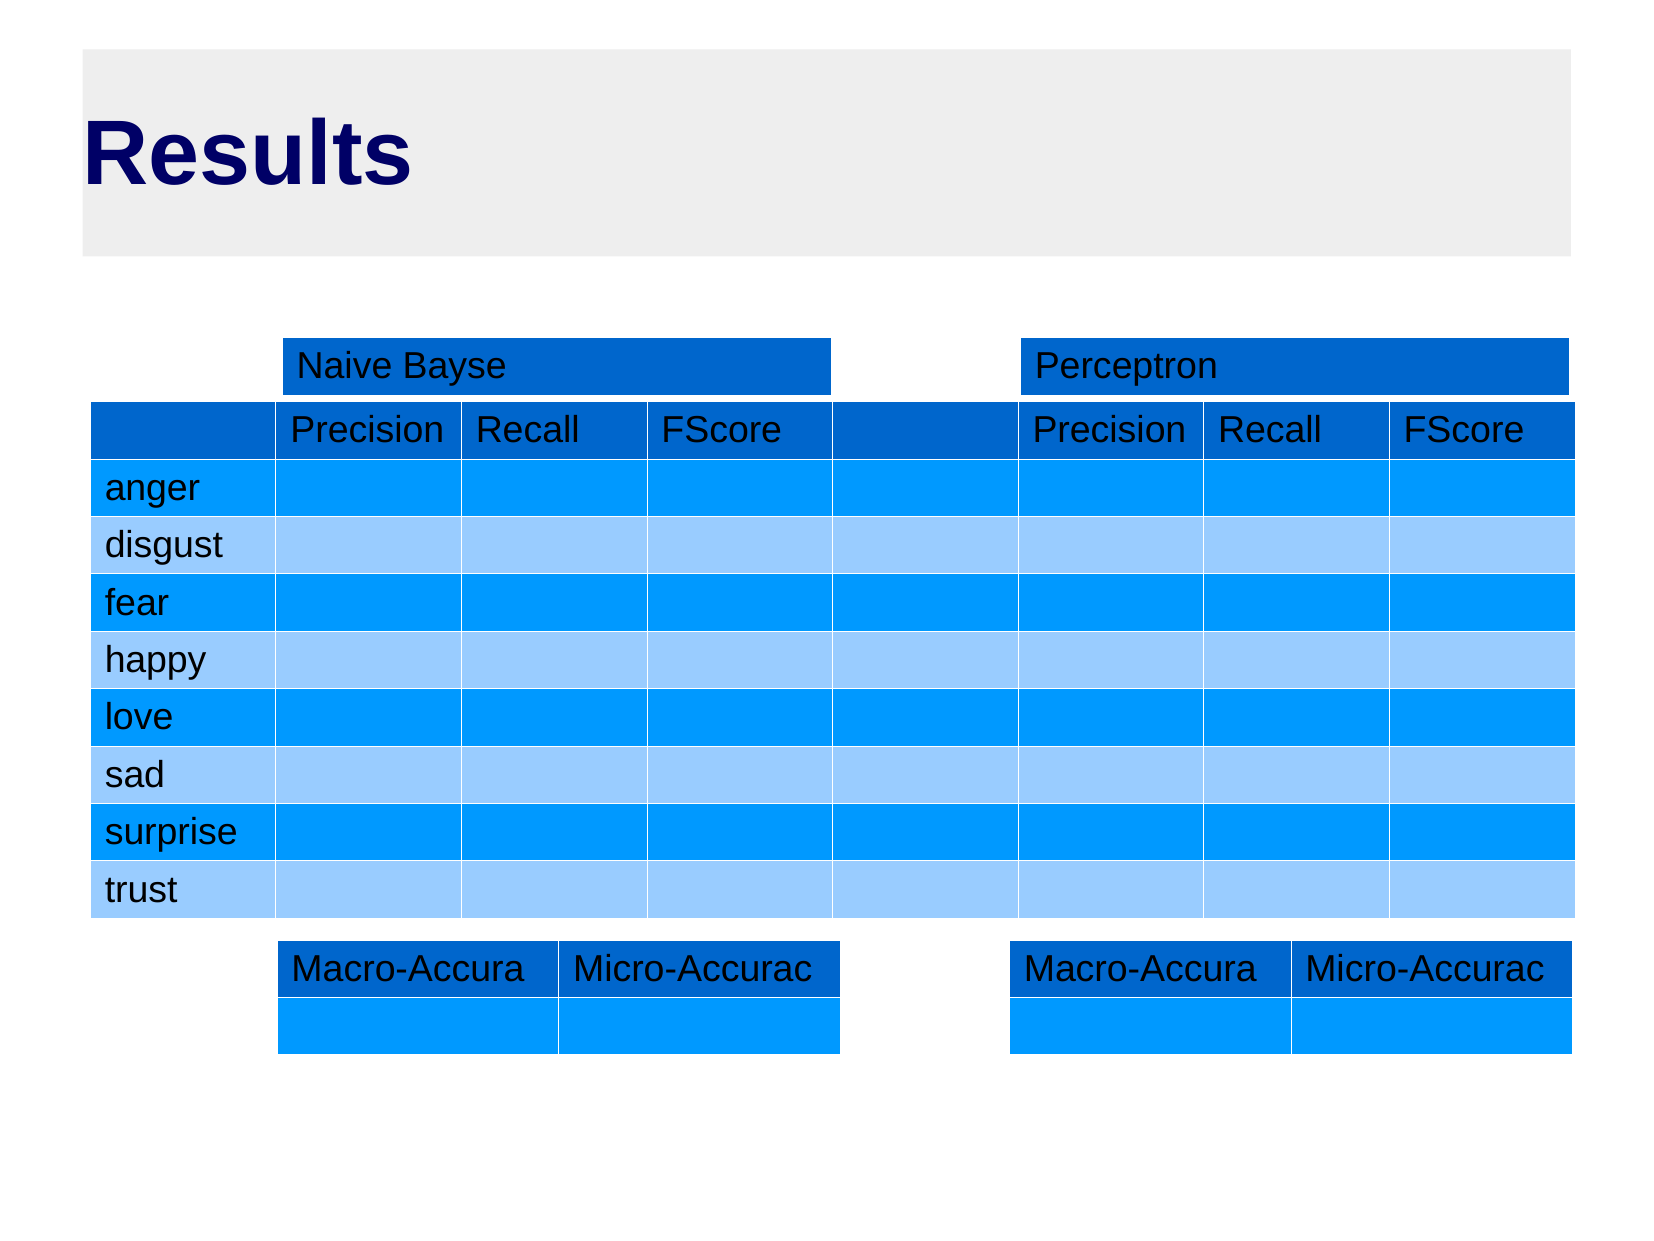

# Results
| Naive Bayse |
| --- |
| Perceptron |
| --- |
| | Precision | Recall | FScore | | Precision | Recall | FScore |
| --- | --- | --- | --- | --- | --- | --- | --- |
| anger | | | | | | | |
| disgust | | | | | | | |
| fear | | | | | | | |
| happy | | | | | | | |
| love | | | | | | | |
| sad | | | | | | | |
| surprise | | | | | | | |
| trust | | | | | | | |
| Macro-Accura | Micro-Accurac |
| --- | --- |
| | |
| Macro-Accura | Micro-Accurac |
| --- | --- |
| | |